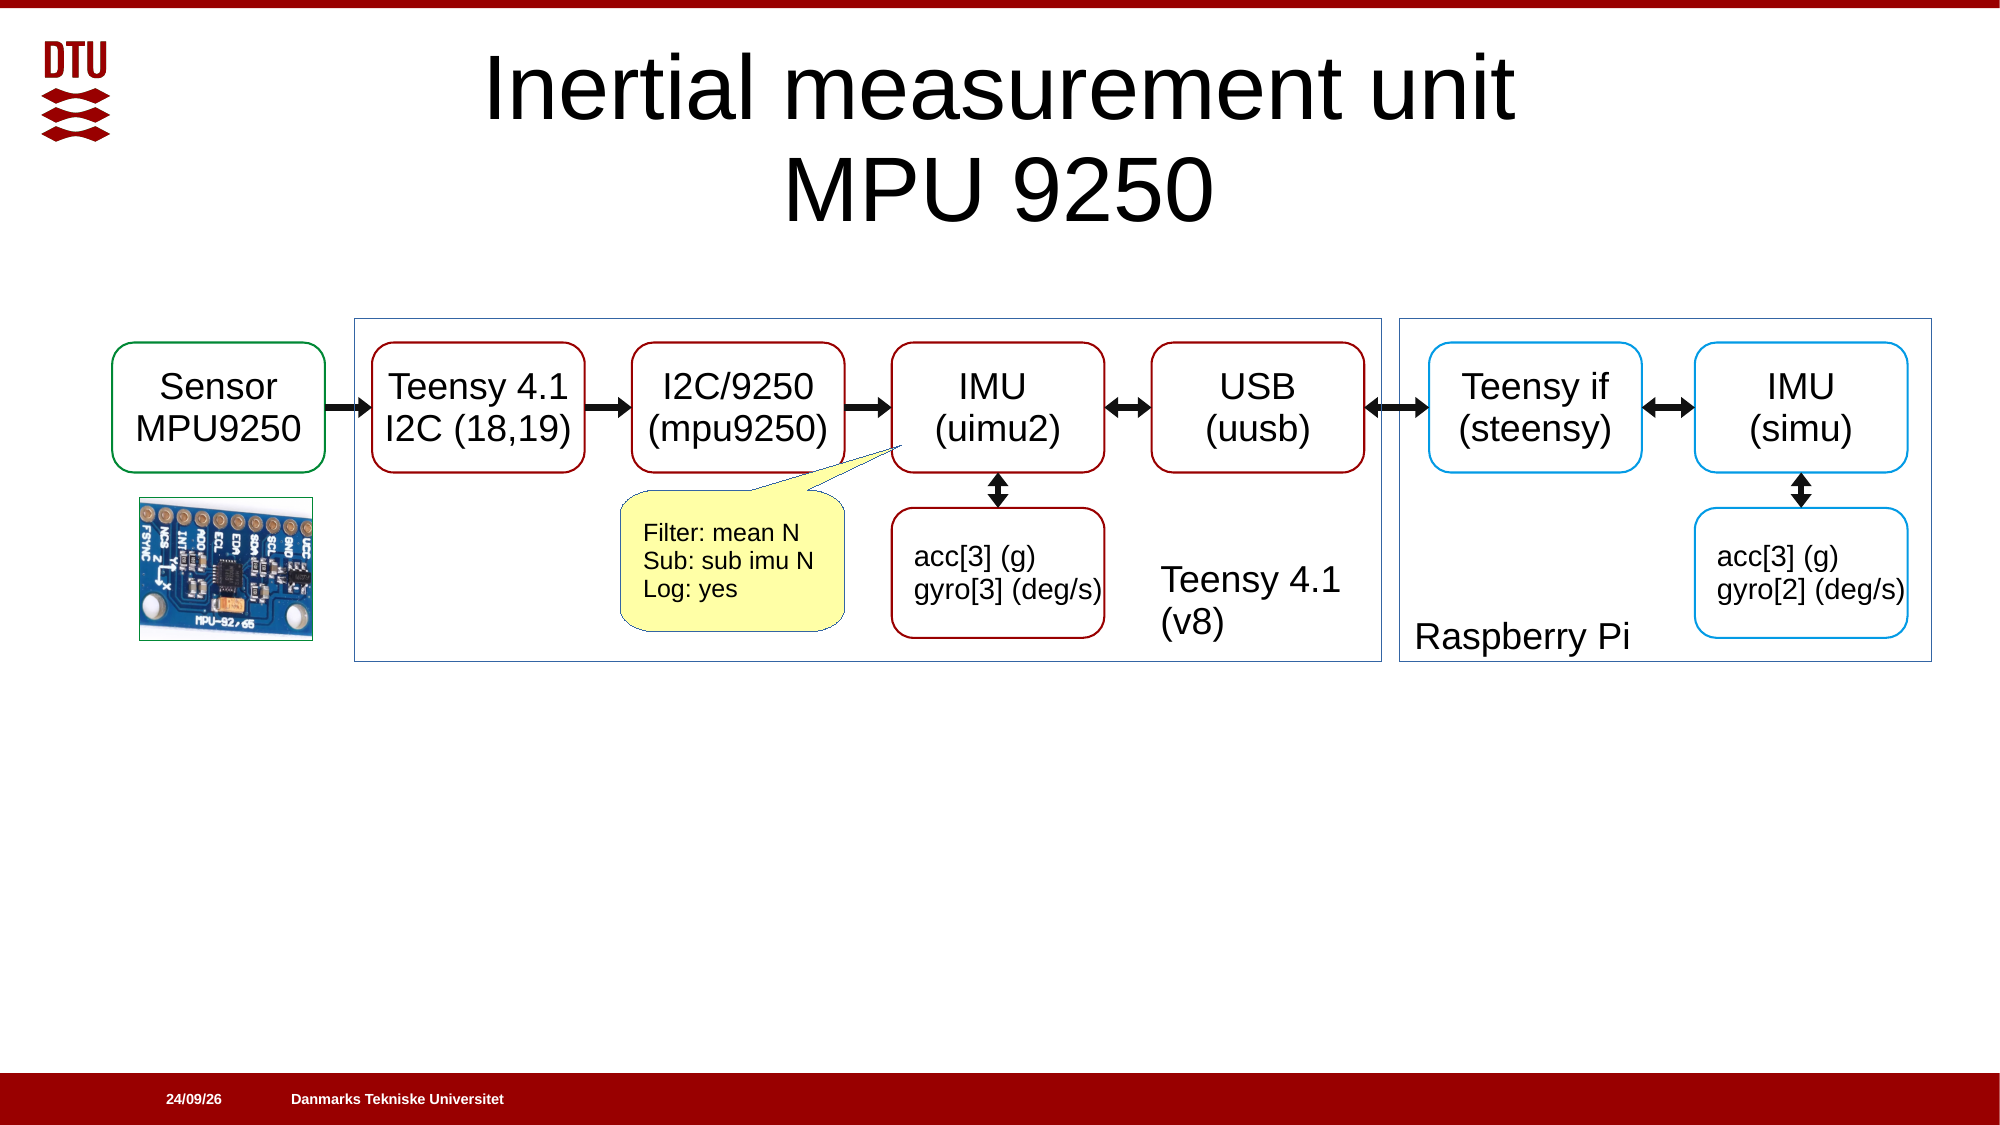

# Inertial measurement unit MPU 9250
Sensor
MPU9250
Teensy 4.1
I2C (18,19)
I2C/9250
(mpu9250)
IMU
(uimu2)
USB
(uusb)
Teensy if
(steensy)
IMU
(simu)
Filter: mean N
Sub: sub imu N
Log: yes
acc[3] (g)
gyro[3] (deg/s)
acc[3] (g)
gyro[2] (deg/s)
Teensy 4.1
(v8)
Raspberry Pi